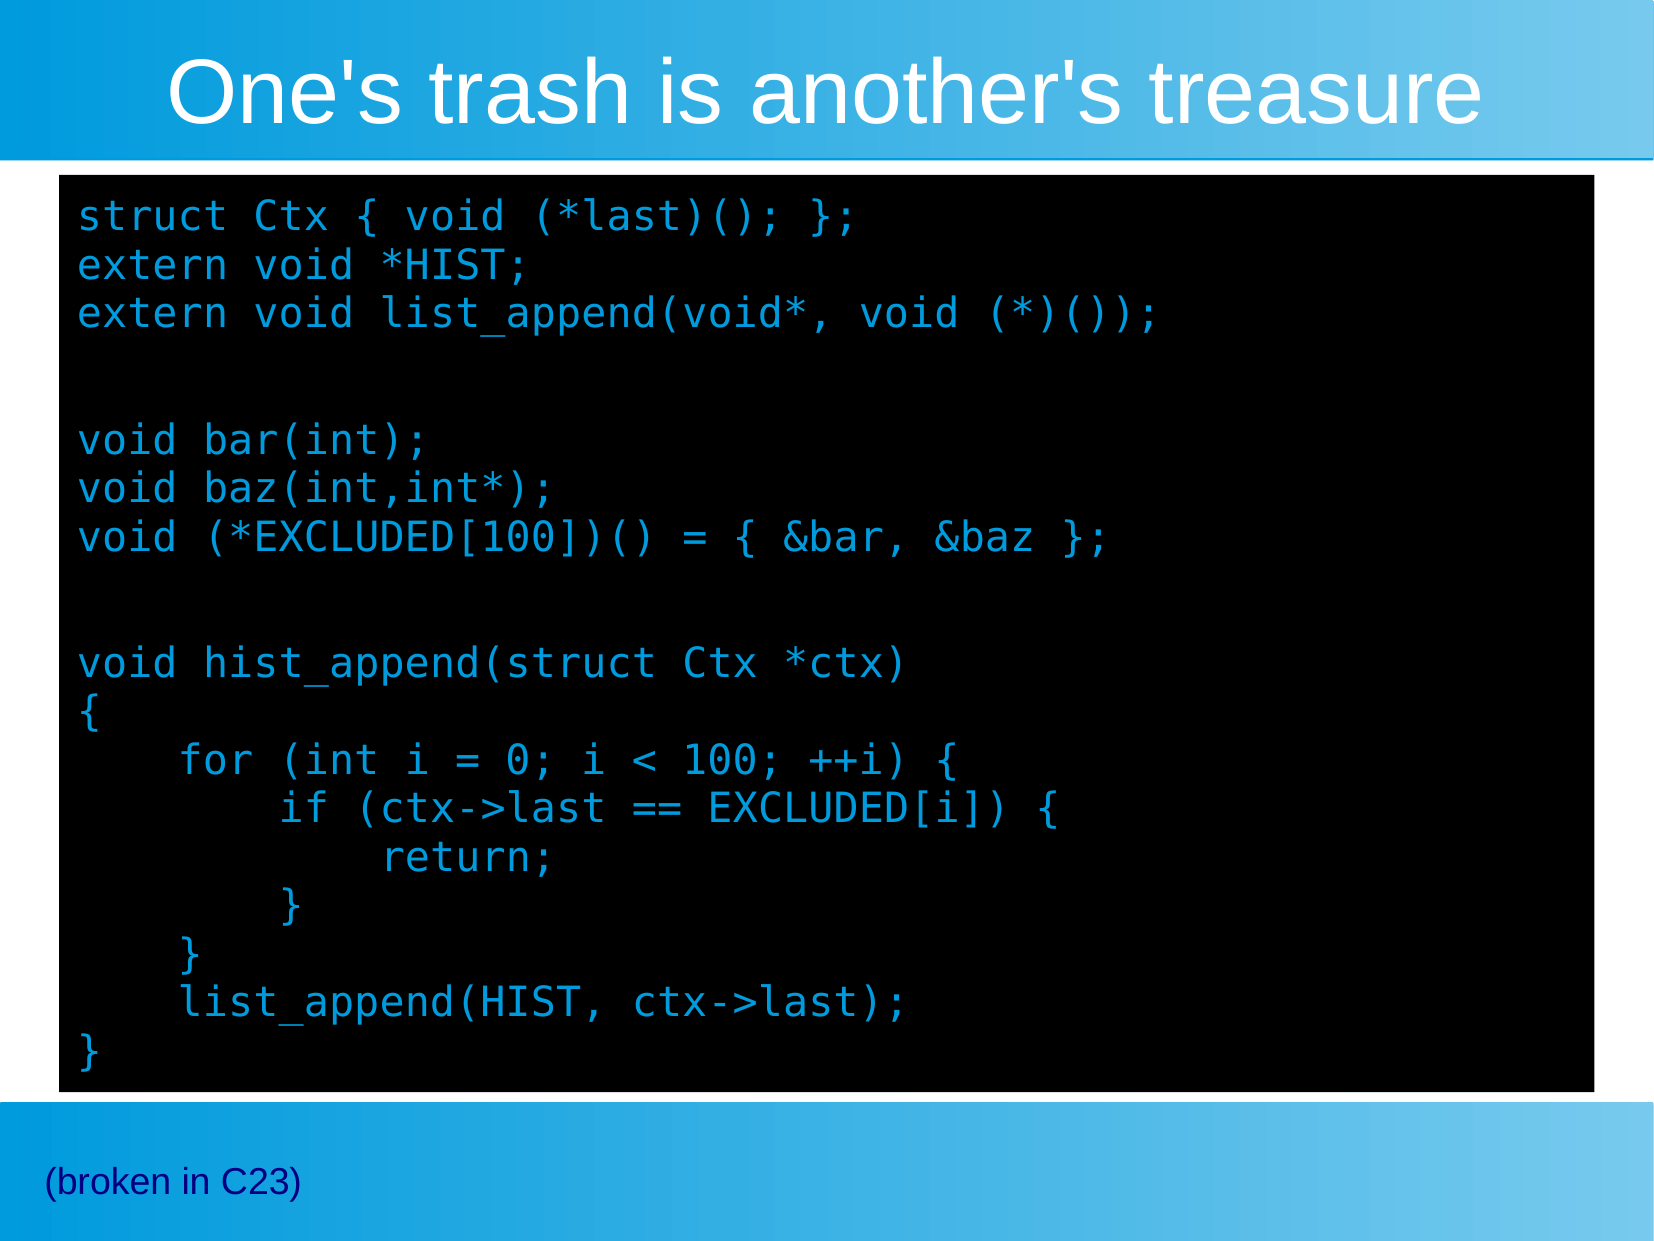

# One's trash is another's treasure
struct Ctx { void (*last)(); };
extern void *HIST;
extern void list_append(void*, void (*)());
void bar(int);
void baz(int,int*);
void (*EXCLUDED[100])() = { &bar, &baz };
void hist_append(struct Ctx *ctx)
{
 for (int i = 0; i < 100; ++i) {
 if (ctx->last == EXCLUDED[i]) {
 return;
 }
 }
 list_append(HIST, ctx->last);
}
(broken in C23)